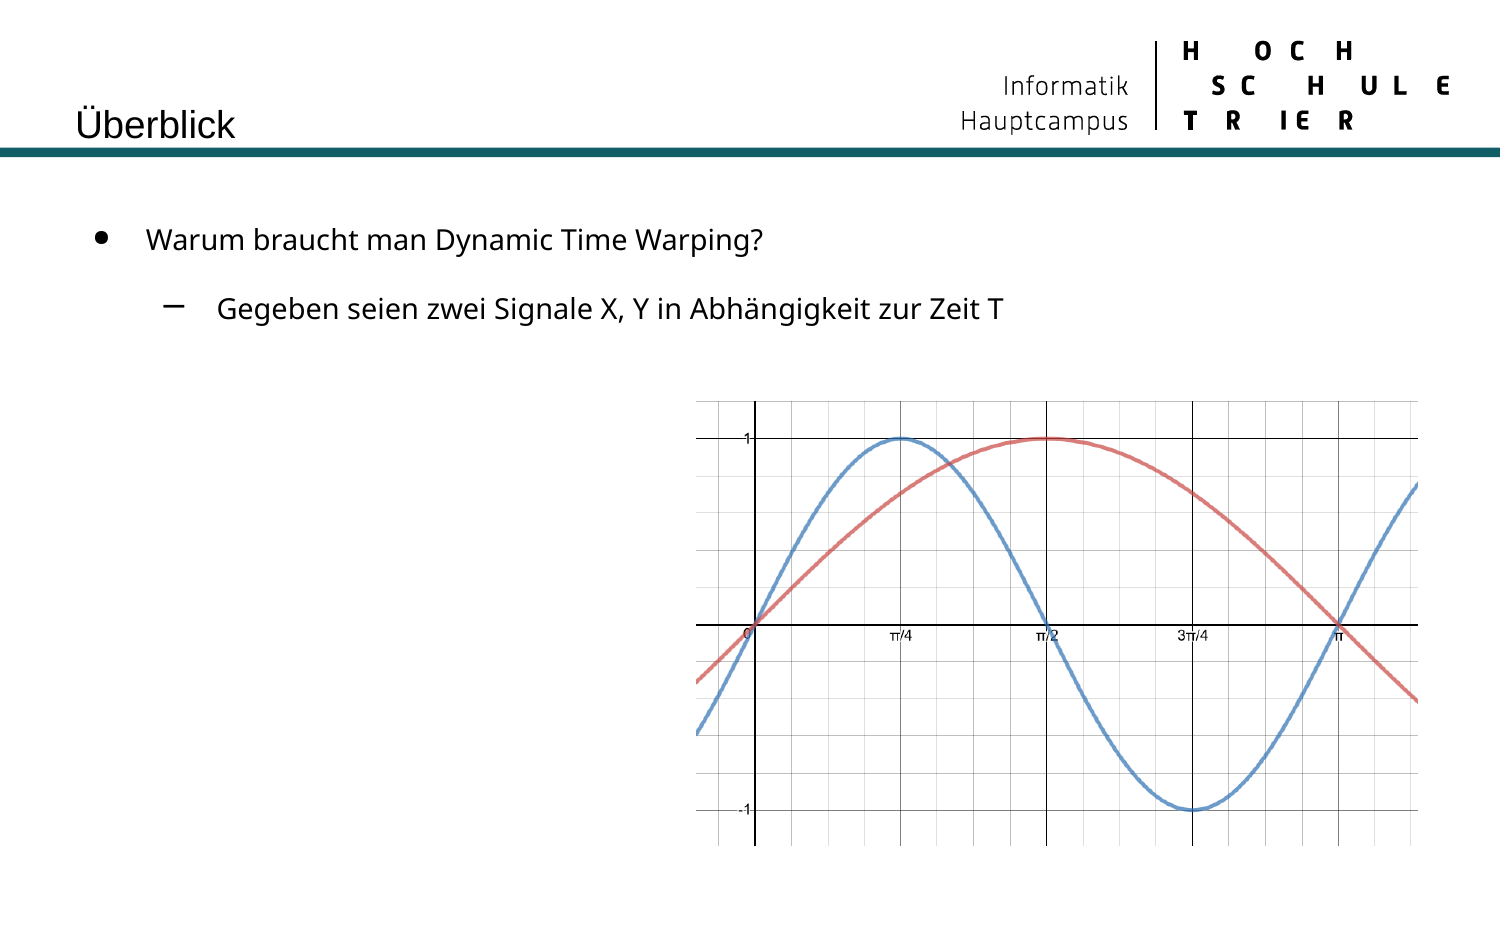

# Überblick
Warum braucht man Dynamic Time Warping?
Gegeben seien zwei Signale X, Y in Abhängigkeit zur Zeit T